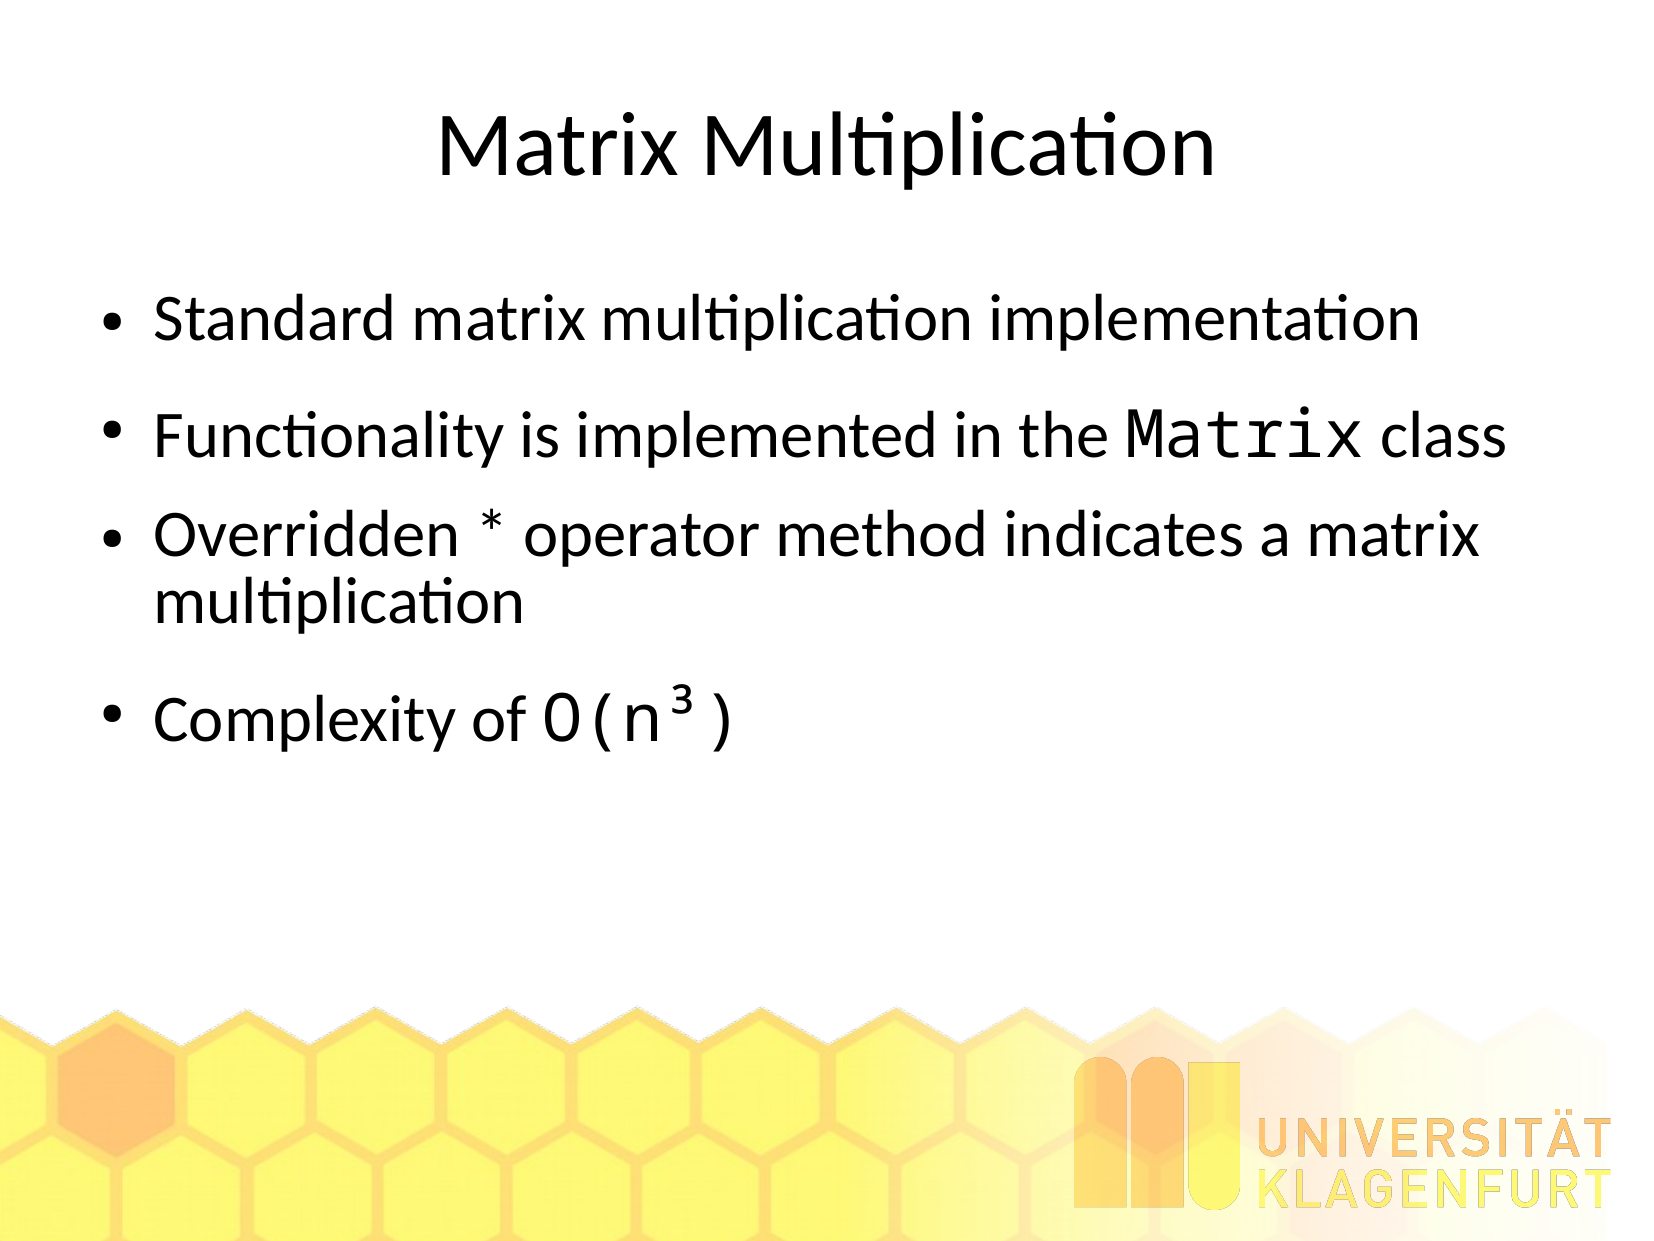

# Matrix Multiplication
Standard matrix multiplication implementation
Functionality is implemented in the Matrix class
Overridden * operator method indicates a matrix multiplication
Complexity of O(n³)